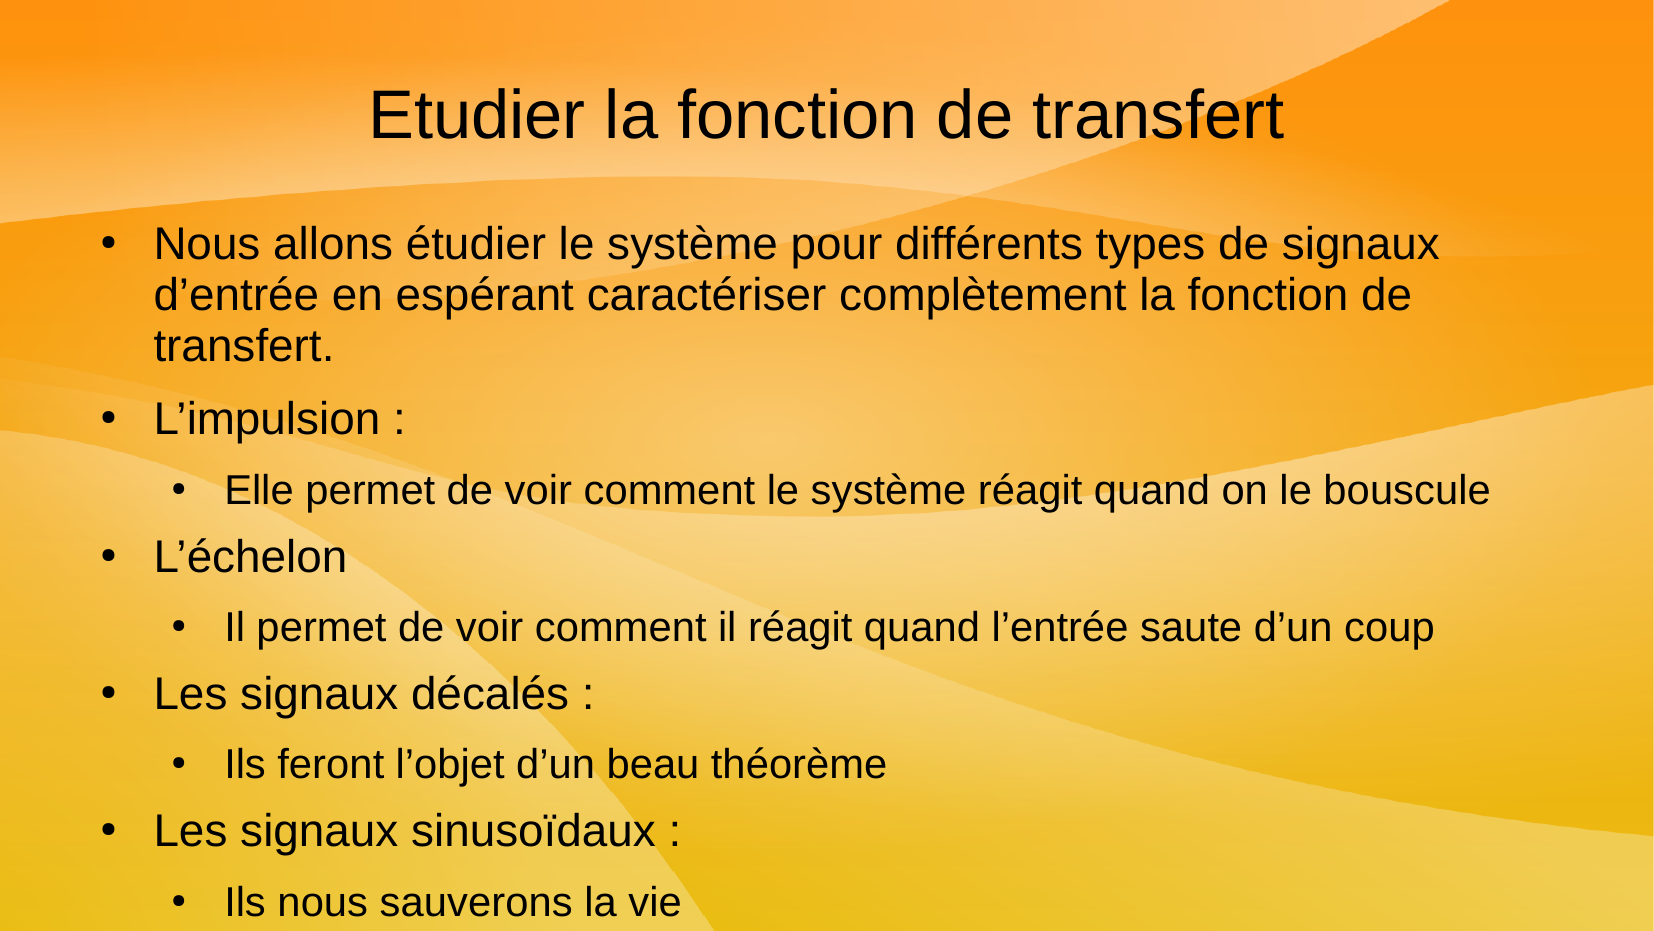

# Etudier la fonction de transfert
Nous allons étudier le système pour différents types de signaux d’entrée en espérant caractériser complètement la fonction de transfert.
L’impulsion :
Elle permet de voir comment le système réagit quand on le bouscule
L’échelon
Il permet de voir comment il réagit quand l’entrée saute d’un coup
Les signaux décalés :
Ils feront l’objet d’un beau théorème
Les signaux sinusoïdaux :
Ils nous sauverons la vie